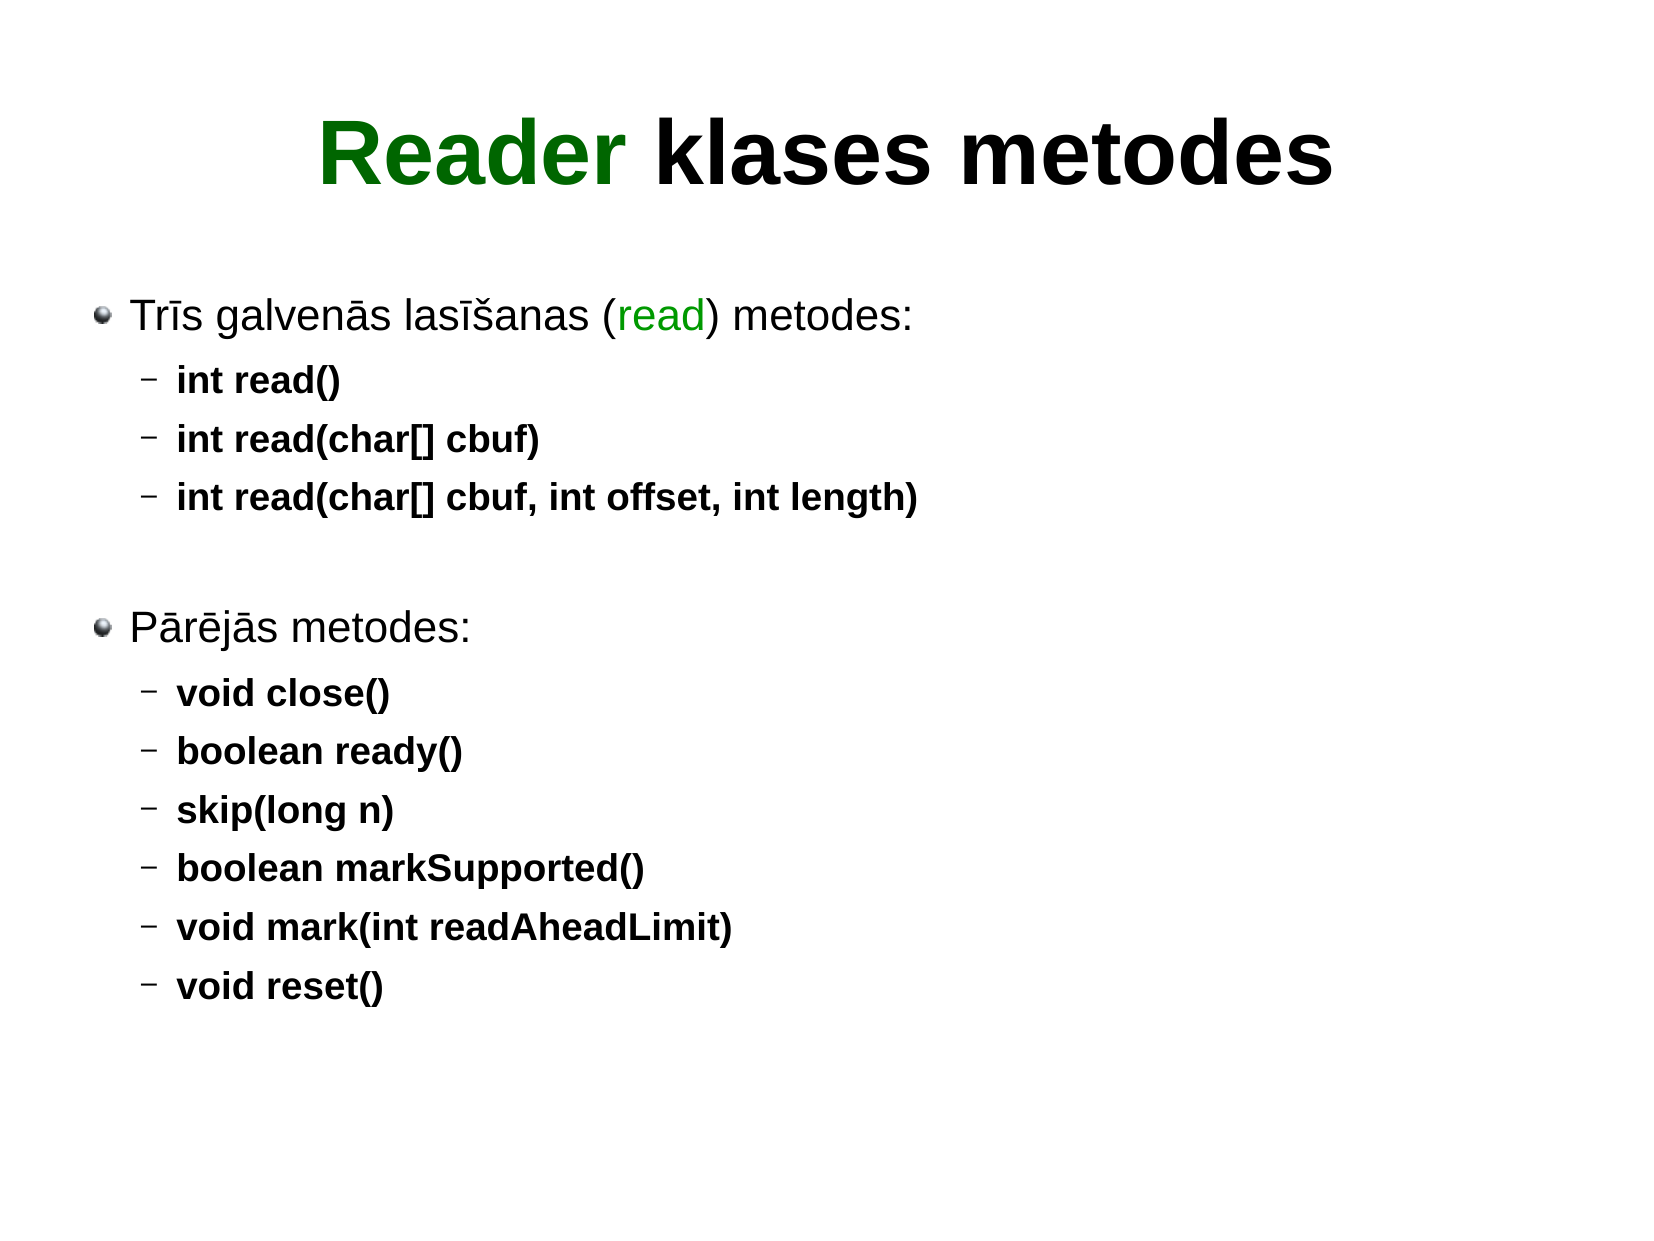

# Reader klases metodes
Trīs galvenās lasīšanas (read) metodes:
int read()
int read(char[] cbuf)
int read(char[] cbuf, int offset, int length)
Pārējās metodes:
void close()
boolean ready()
skip(long n)
boolean markSupported()
void mark(int readAheadLimit)
void reset()